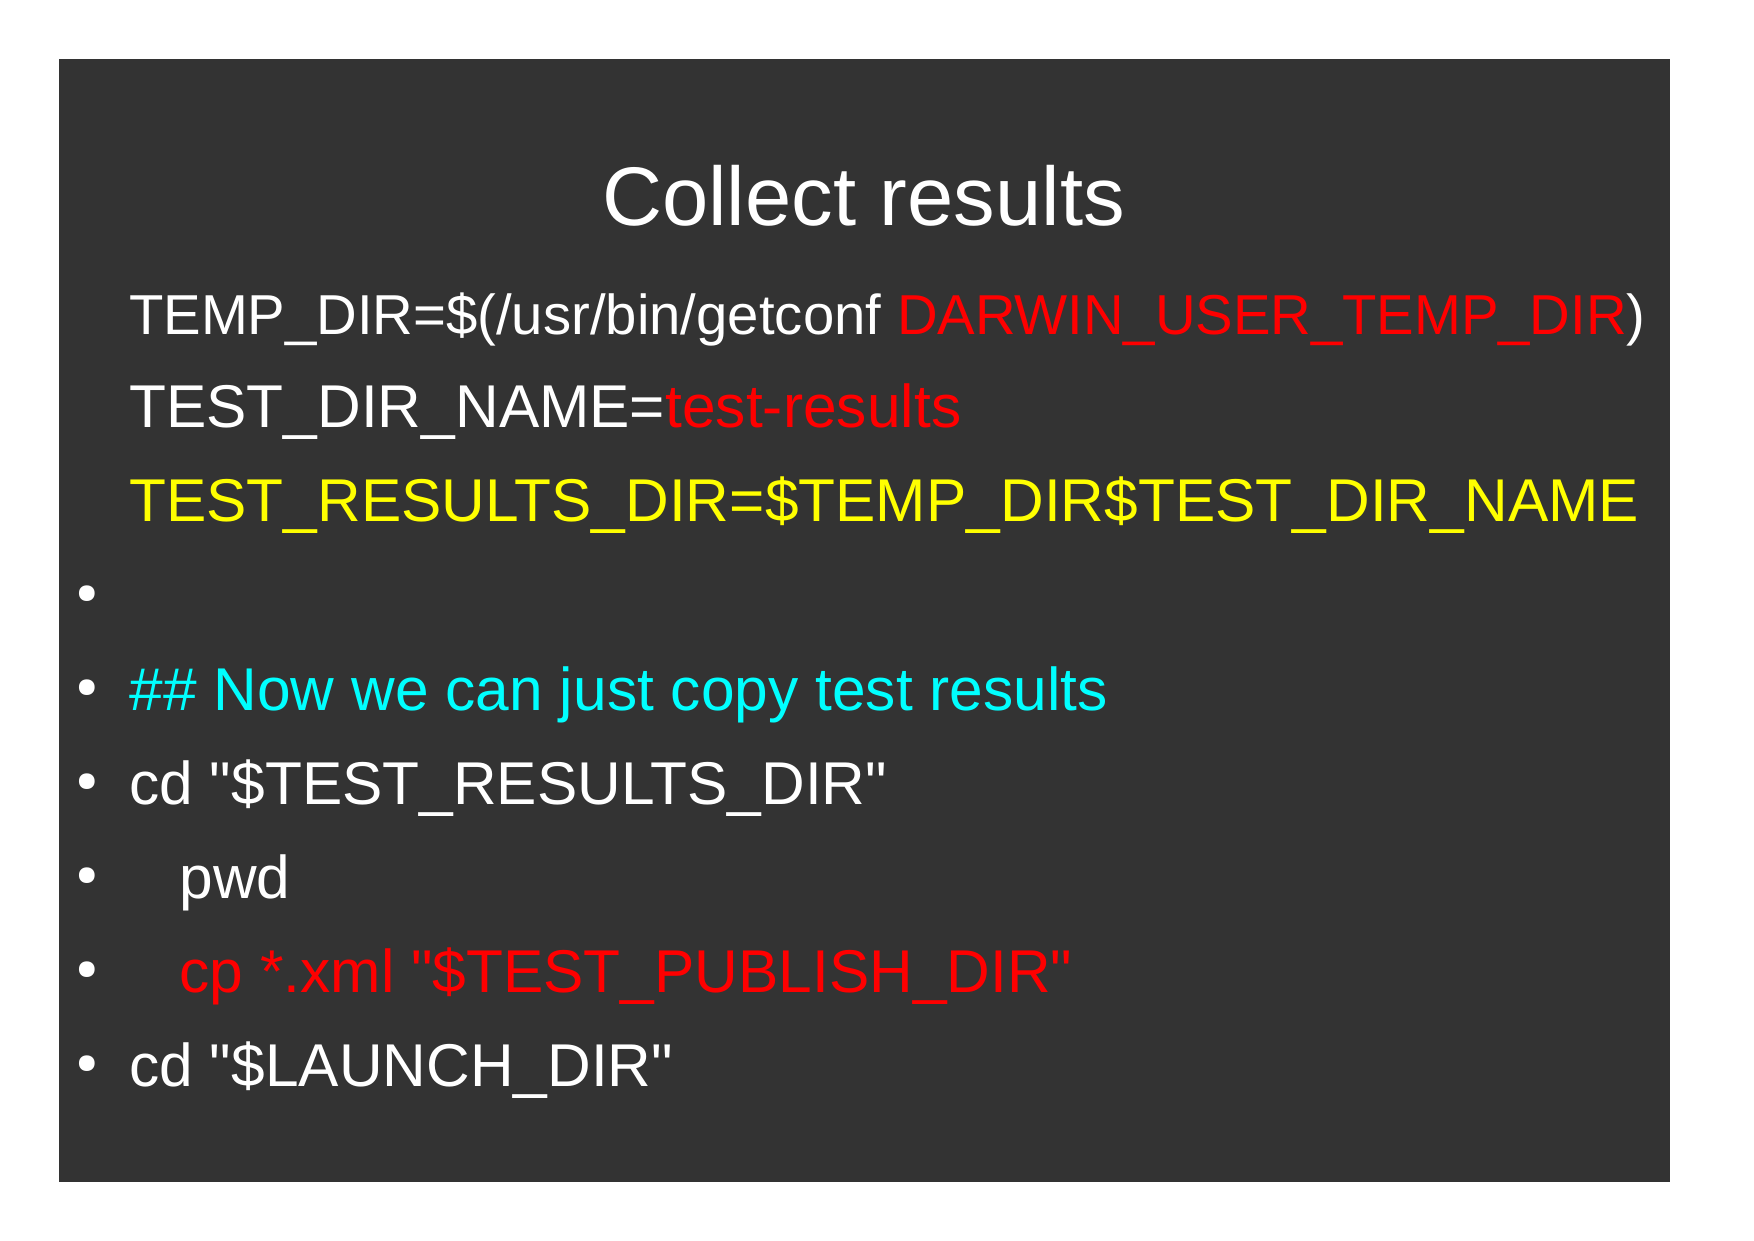

# Collect results
TEMP_DIR=$(/usr/bin/getconf DARWIN_USER_TEMP_DIR)
TEST_DIR_NAME=test-results
TEST_RESULTS_DIR=$TEMP_DIR$TEST_DIR_NAME
## Now we can just copy test results
cd "$TEST_RESULTS_DIR"
 pwd
 cp *.xml "$TEST_PUBLISH_DIR"
cd "$LAUNCH_DIR"